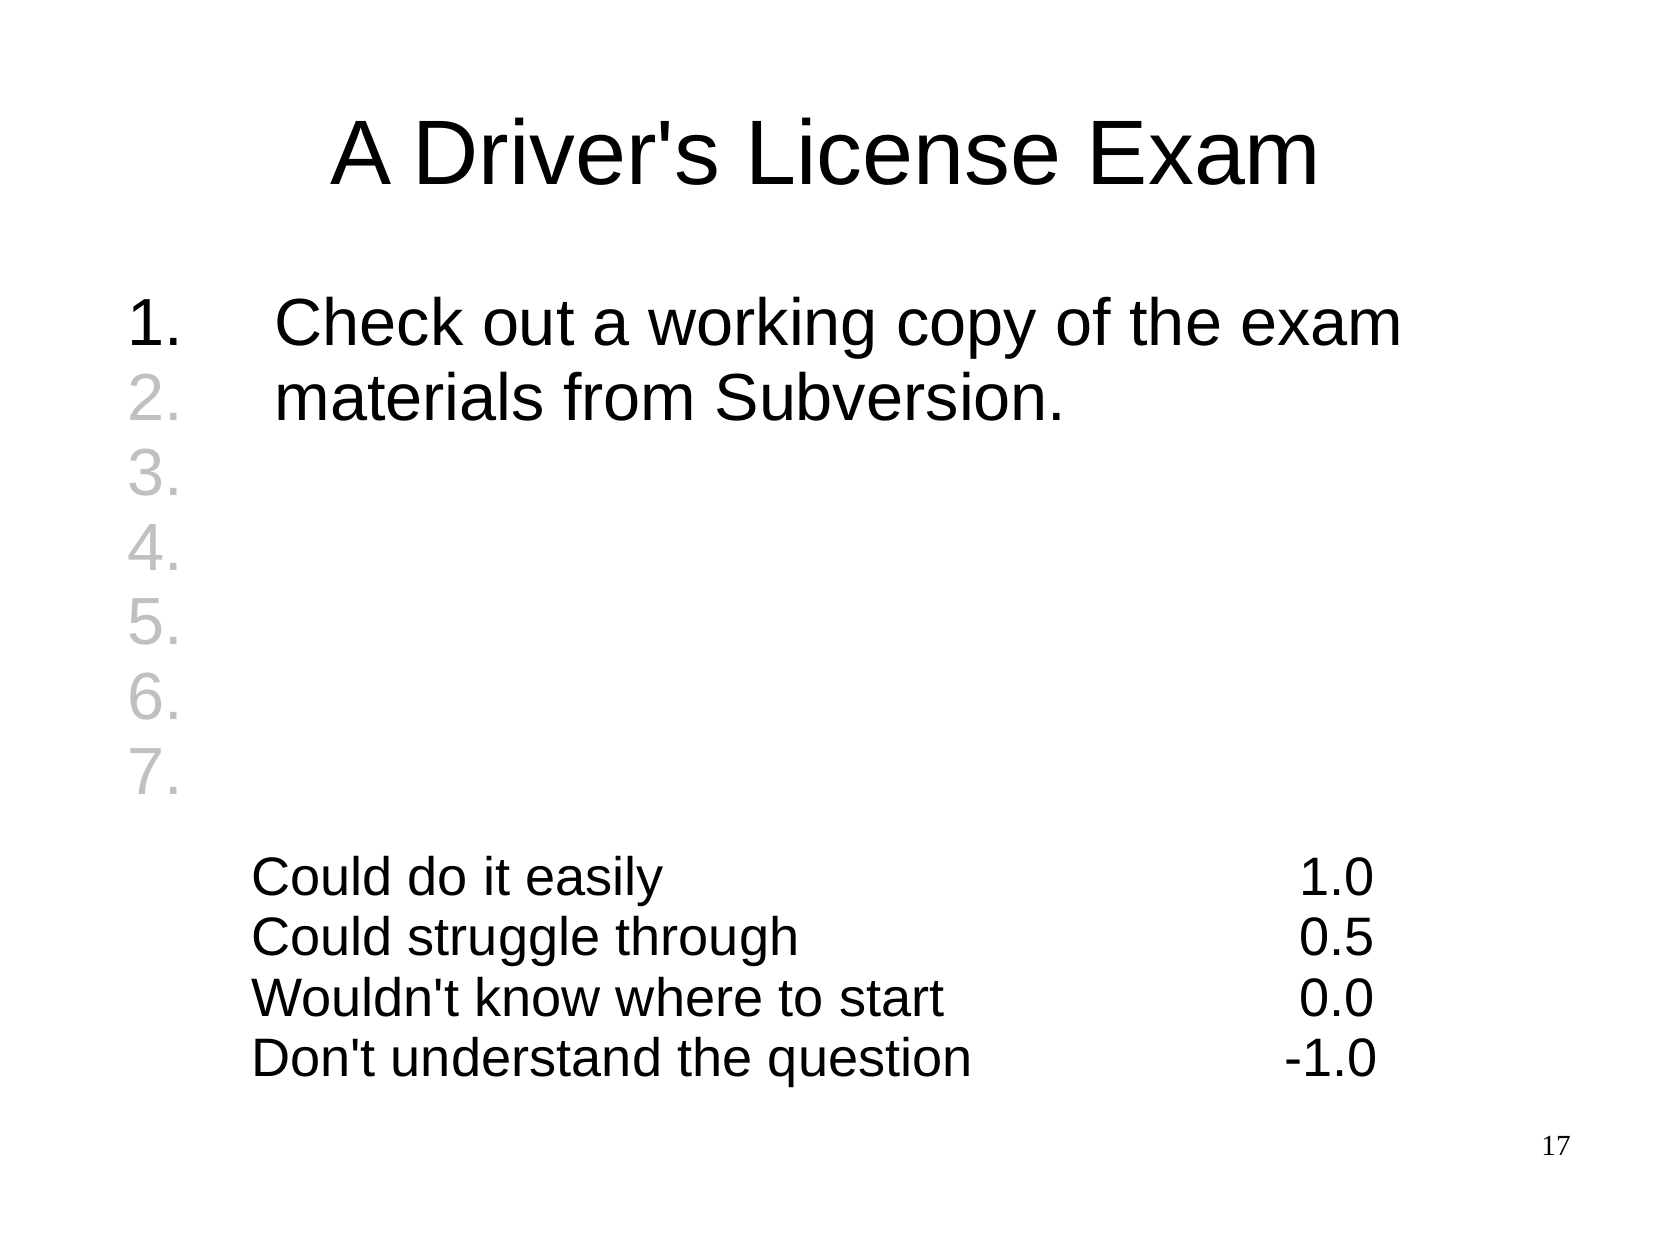

# A Driver's License Exam
1.		Check out a working copy of the exam
2.		materials from Subversion.
3.
4.
5.
6.
7.
Could do it easily									 1.0
Could struggle through							 0.5
Wouldn't know where to start					 0.0
Don't understand the question					-1.0
17